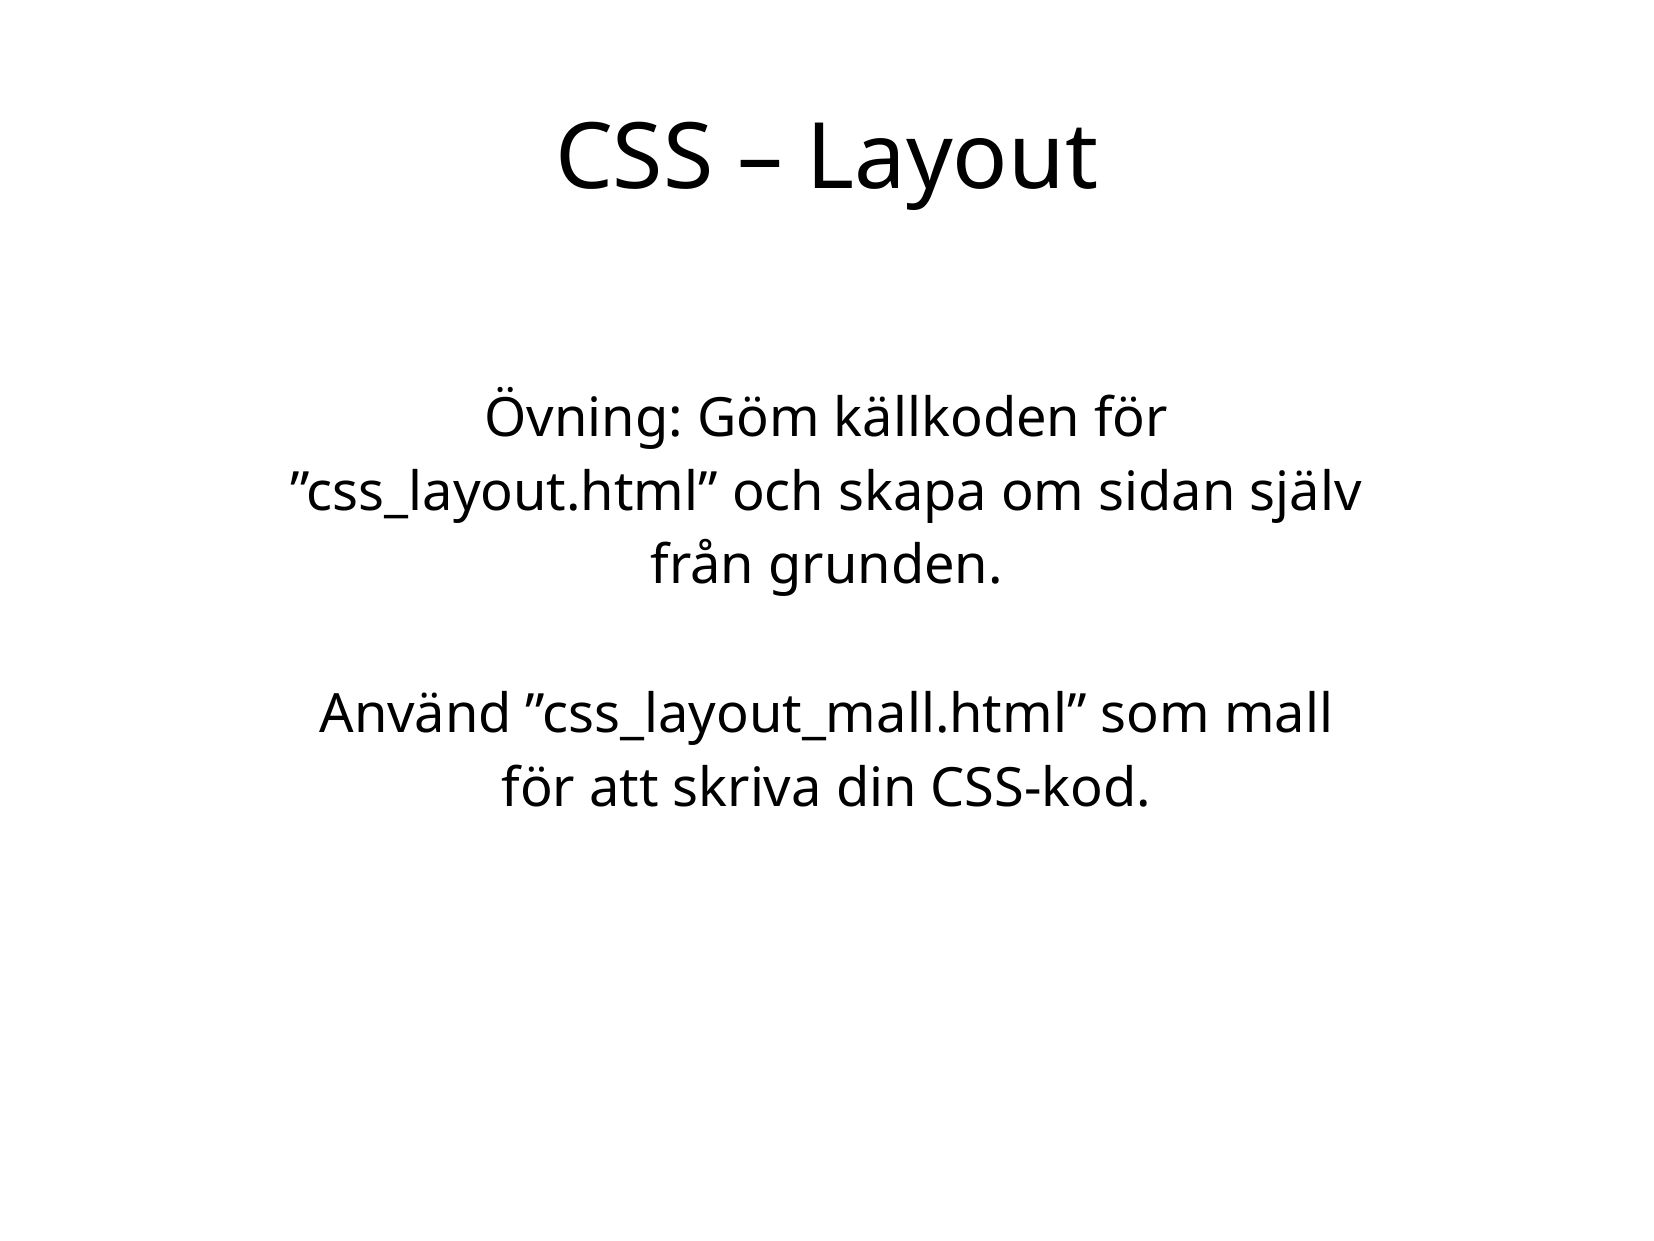

# CSS – Layout
Övning: Göm källkoden för ”css_layout.html” och skapa om sidan själv från grunden.
Använd ”css_layout_mall.html” som mall för att skriva din CSS-kod.